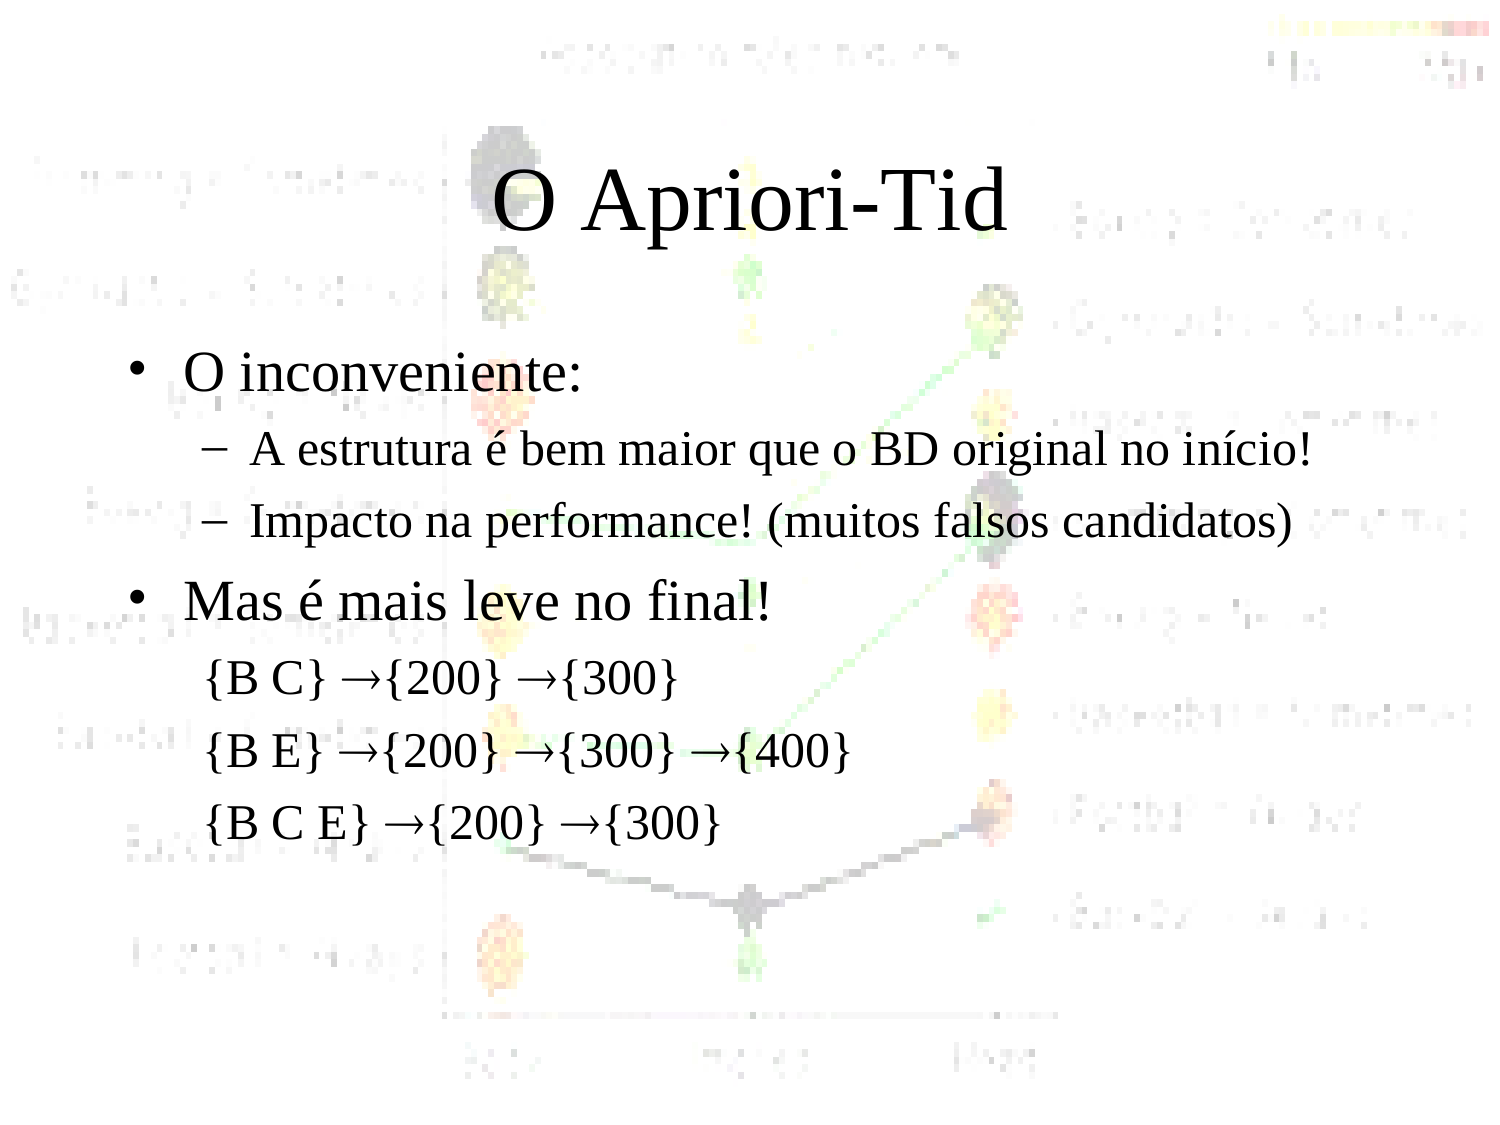

# O Apriori-Tid
O inconveniente:
A estrutura é bem maior que o BD original no início!
Impacto na performance! (muitos falsos candidatos)
Mas é mais leve no final!
{B C} {200} {300}
{B E} {200} {300} {400}
{B C E} {200} {300}